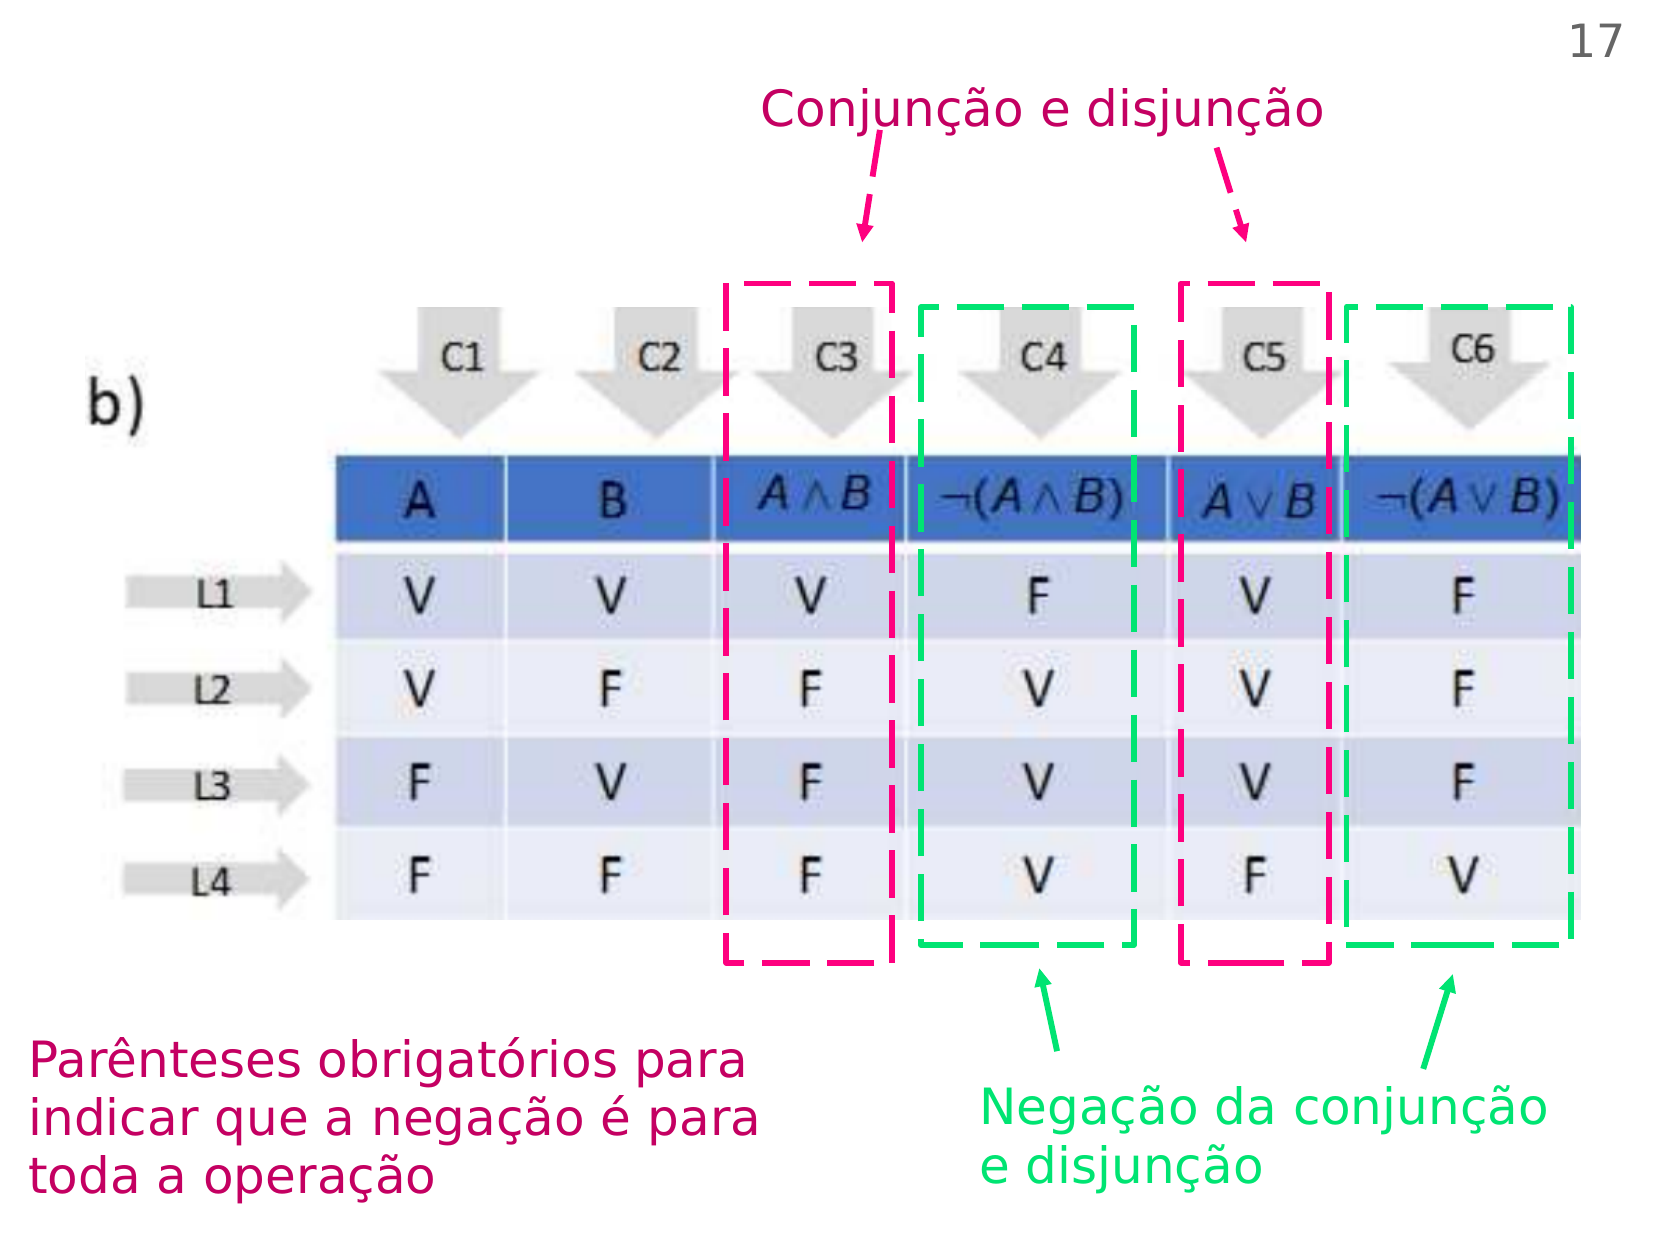

17
#
Conjunção e disjunção
Parênteses obrigatórios para indicar que a negação é para toda a operação
Negação da conjunção e disjunção